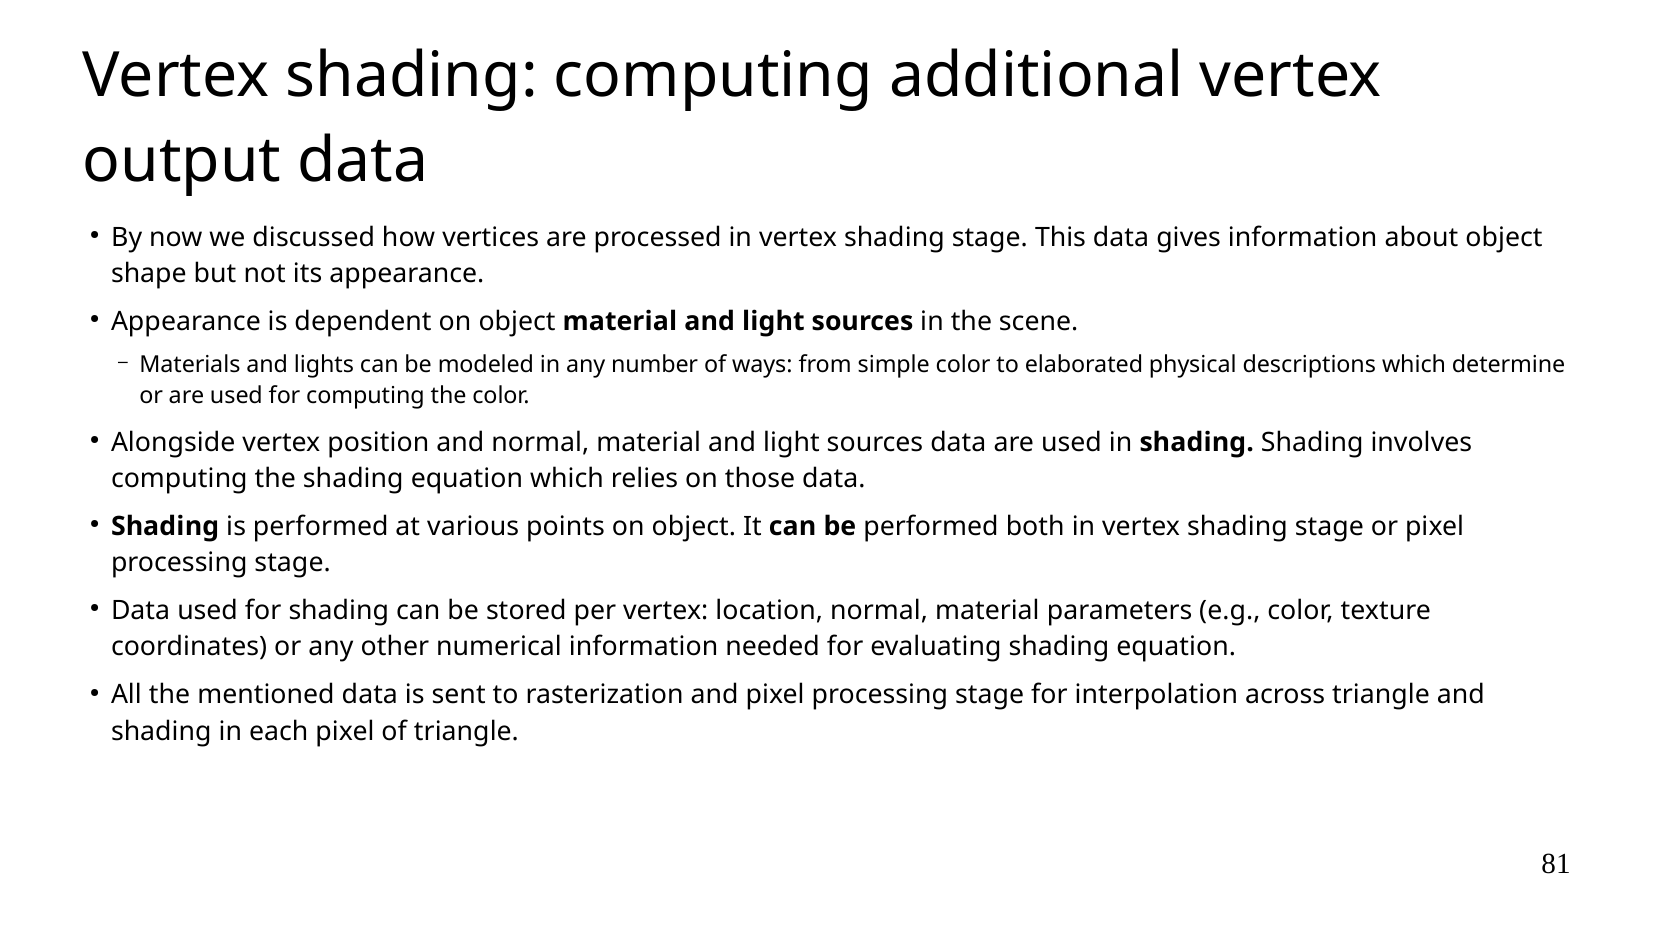

# Vertex shading: computing additional vertex output data
By now we discussed how vertices are processed in vertex shading stage. This data gives information about object shape but not its appearance.
Appearance is dependent on object material and light sources in the scene.
Materials and lights can be modeled in any number of ways: from simple color to elaborated physical descriptions which determine or are used for computing the color.
Alongside vertex position and normal, material and light sources data are used in shading. Shading involves computing the shading equation which relies on those data.
Shading is performed at various points on object. It can be performed both in vertex shading stage or pixel processing stage.
Data used for shading can be stored per vertex: location, normal, material parameters (e.g., color, texture coordinates) or any other numerical information needed for evaluating shading equation.
All the mentioned data is sent to rasterization and pixel processing stage for interpolation across triangle and shading in each pixel of triangle.
81